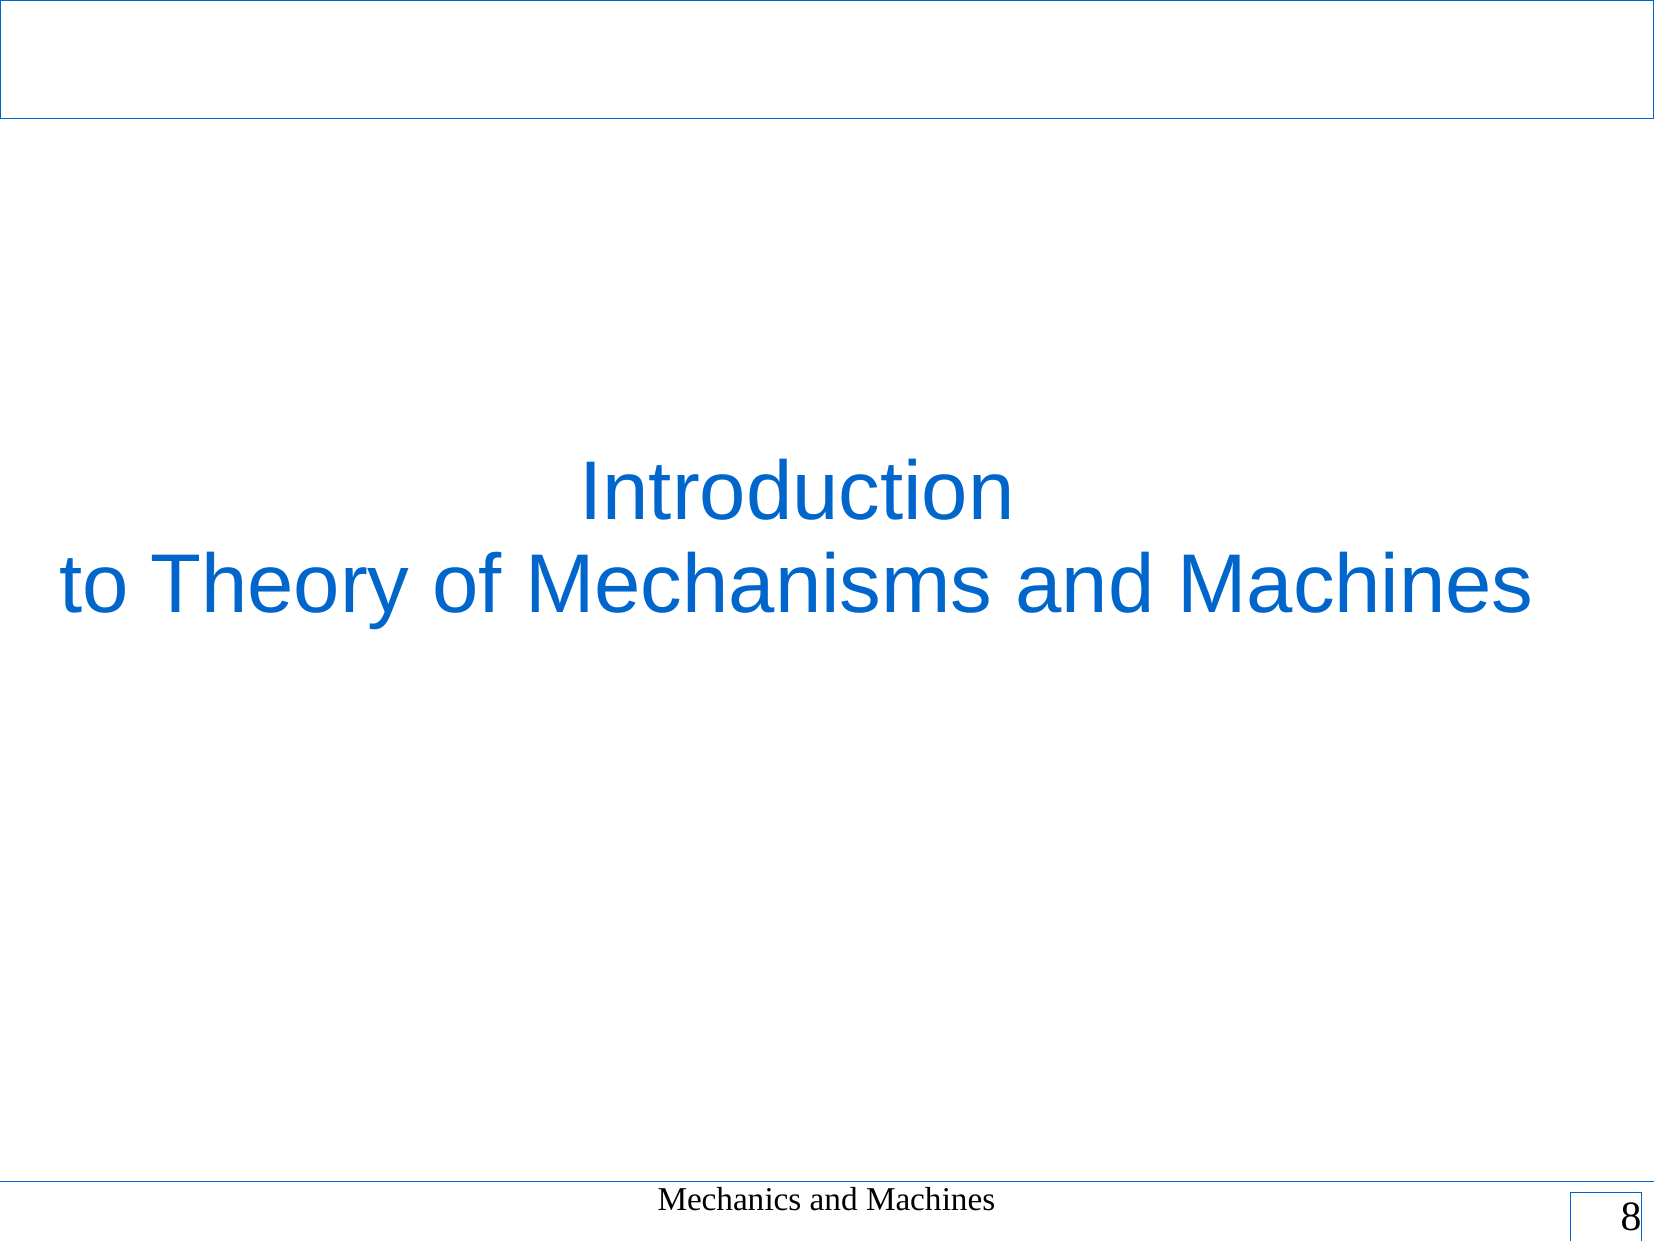

#
Introduction
to Theory of Mechanisms and Machines
Mechanics and Machines
8